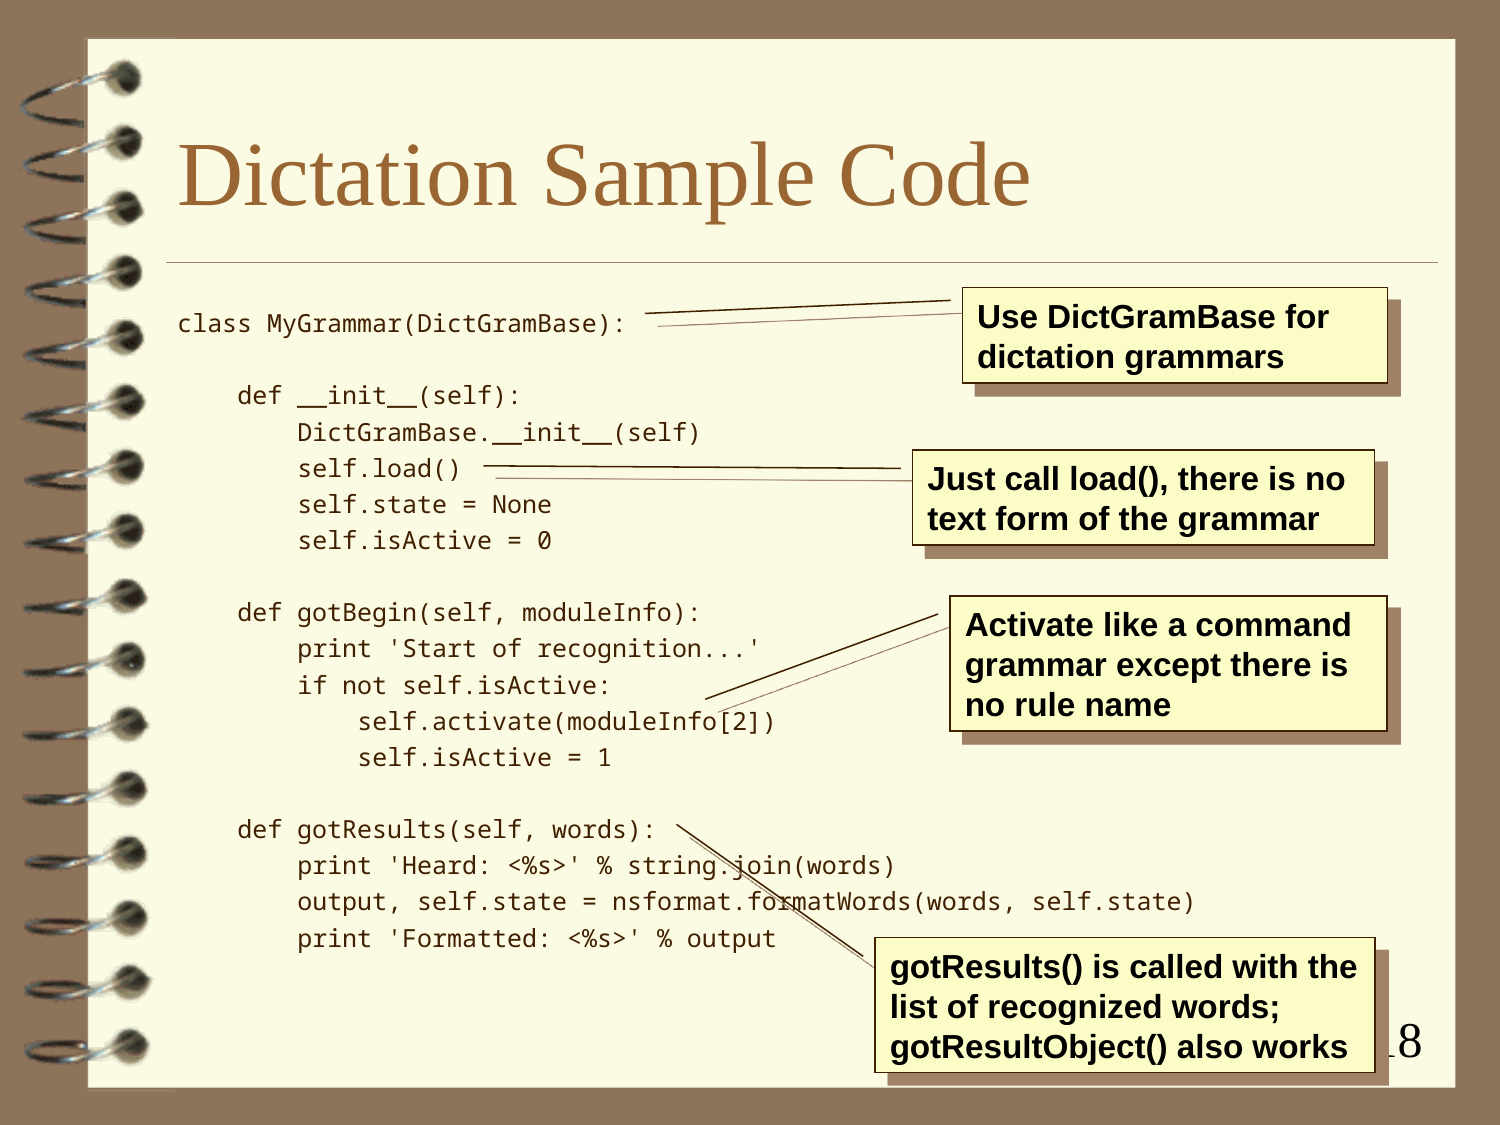

# Dictation Sample Code
Use DictGramBase for dictation grammars
class MyGrammar(DictGramBase):
 def __init__(self):
 DictGramBase.__init__(self)
 self.load()
 self.state = None
 self.isActive = 0
 def gotBegin(self, moduleInfo):
 print 'Start of recognition...'
 if not self.isActive:
 self.activate(moduleInfo[2])
 self.isActive = 1
 def gotResults(self, words):
 print 'Heard: <%s>' % string.join(words)
 output, self.state = nsformat.formatWords(words, self.state)
 print 'Formatted: <%s>' % output
Just call load(), there is no text form of the grammar
Activate like a command grammar except there is no rule name
gotResults() is called with the list of recognized words; gotResultObject() also works
18